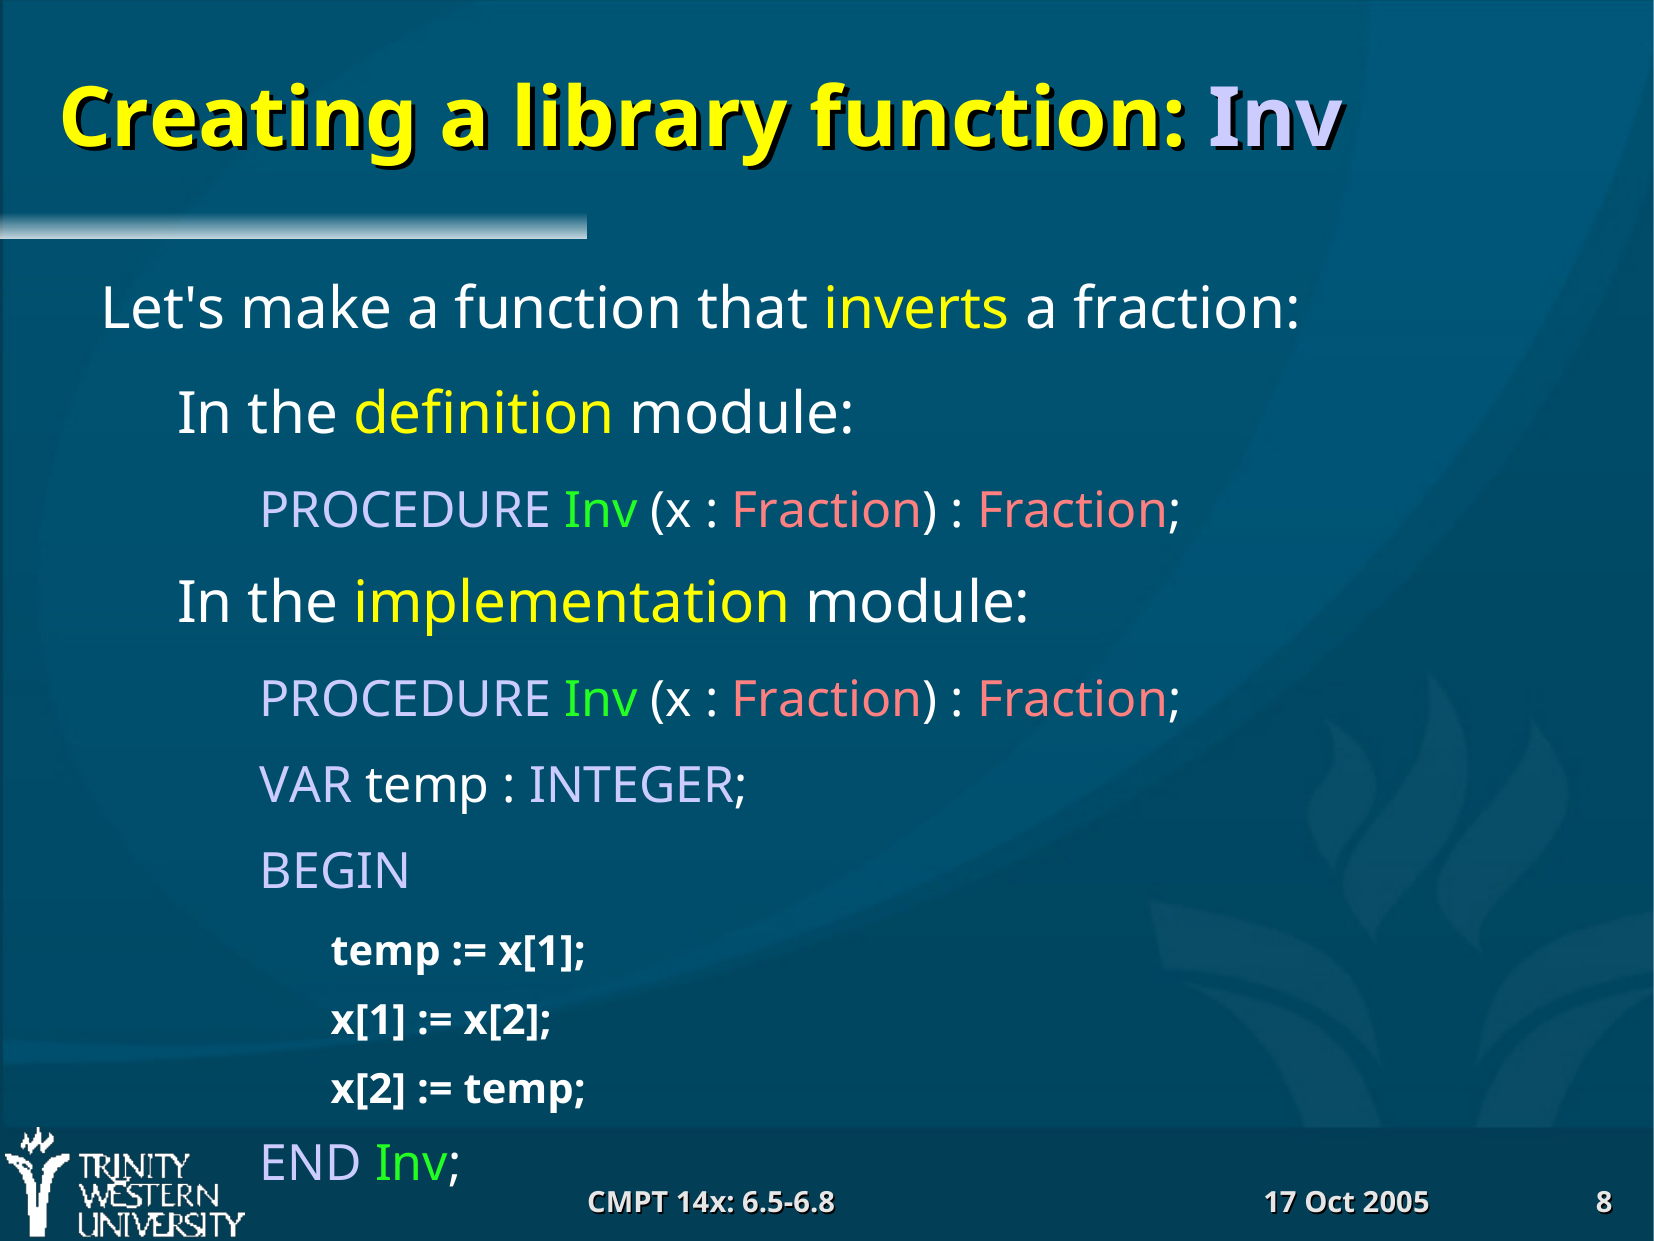

# Creating a library function: Inv
Let's make a function that inverts a fraction:
In the definition module:
PROCEDURE Inv (x : Fraction) : Fraction;
In the implementation module:
PROCEDURE Inv (x : Fraction) : Fraction;
VAR temp : INTEGER;
BEGIN
temp := x[1];
x[1] := x[2];
x[2] := temp;
END Inv;
CMPT 14x: 6.5-6.8
17 Oct 2005
8